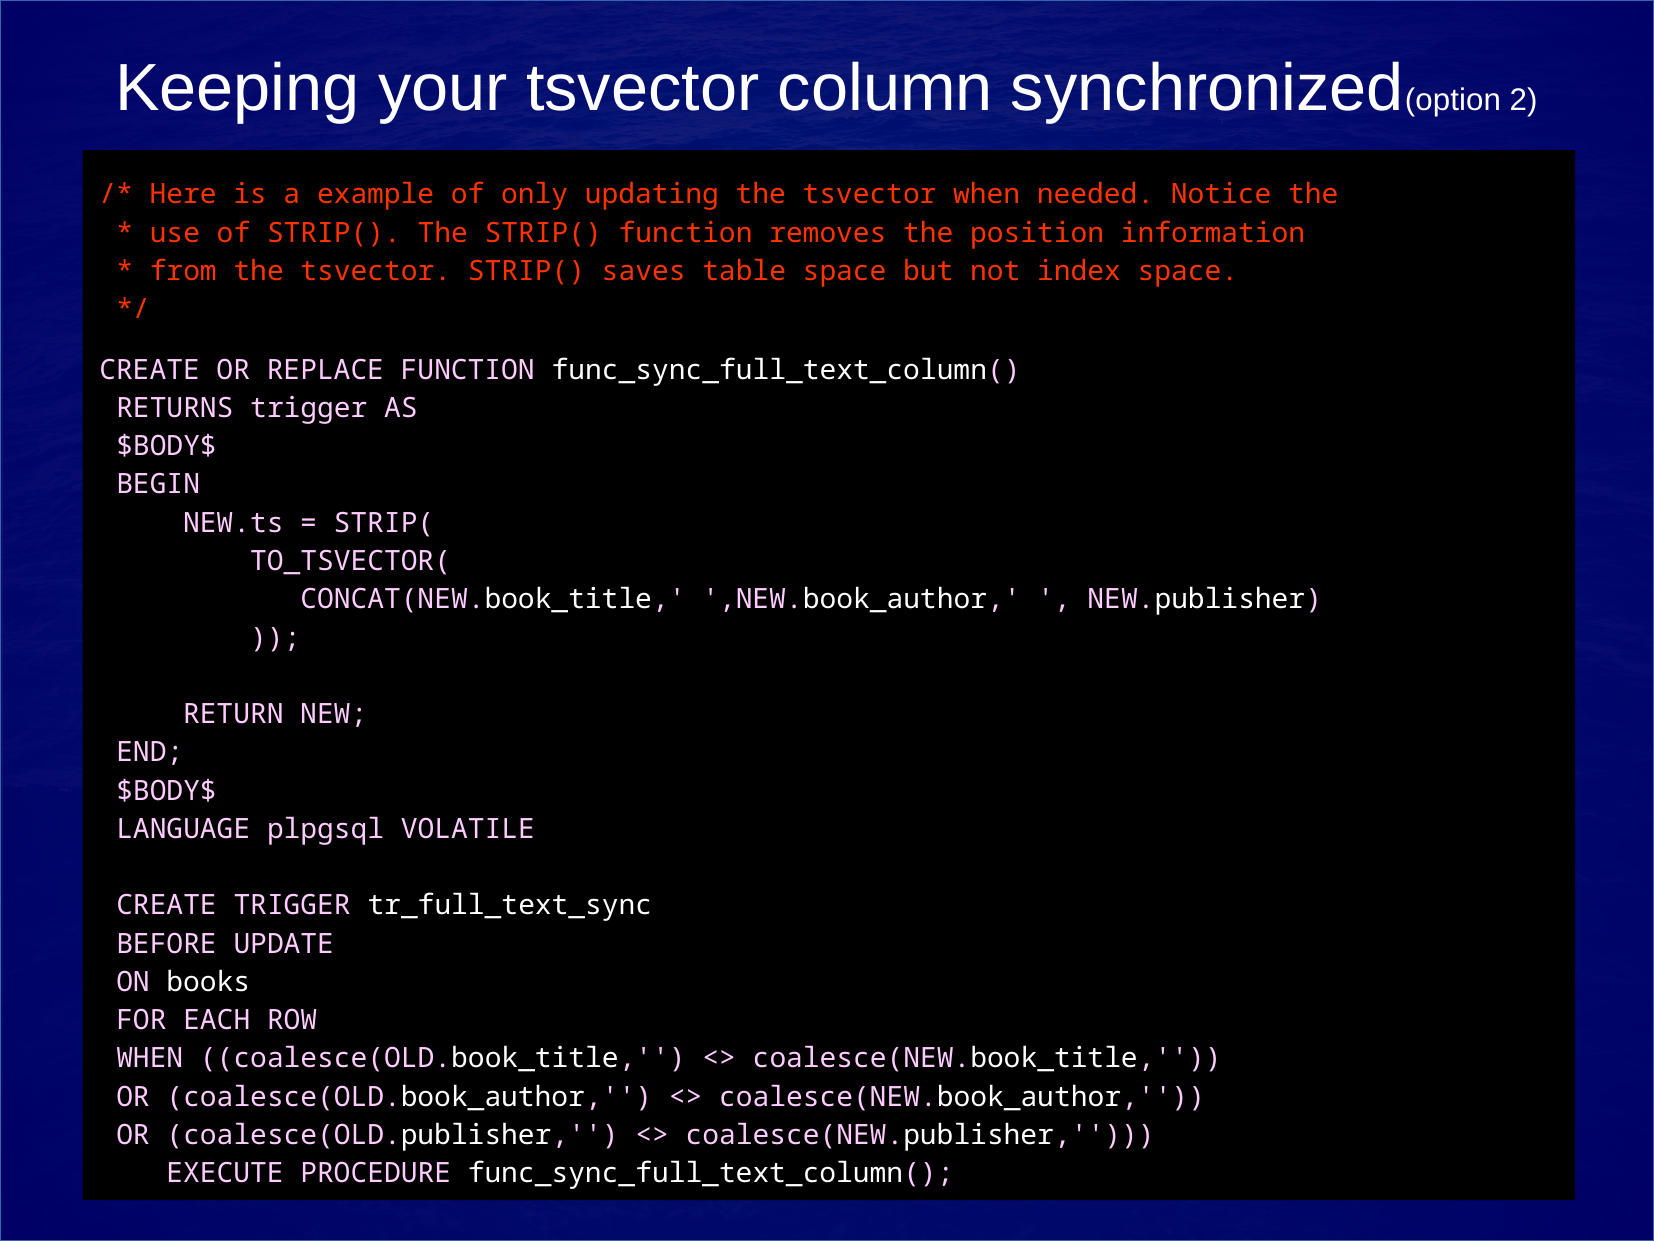

# Keeping your tsvector column synchronized(option 2)
 /* Here is a example of only updating the tsvector when needed. Notice the
 * use of STRIP(). The STRIP() function removes the position information
 * from the tsvector. STRIP() saves table space but not index space.
 */
 CREATE OR REPLACE FUNCTION func_sync_full_text_column()
 RETURNS trigger AS
 $BODY$
 BEGIN
 NEW.ts = STRIP(
 TO_TSVECTOR(
 CONCAT(NEW.book_title,' ',NEW.book_author,' ', NEW.publisher)
 ));
 RETURN NEW;
 END;
 $BODY$
 LANGUAGE plpgsql VOLATILE
 CREATE TRIGGER tr_full_text_sync
 BEFORE UPDATE
 ON books
 FOR EACH ROW
 WHEN ((coalesce(OLD.book_title,'') <> coalesce(NEW.book_title,''))
 OR (coalesce(OLD.book_author,'') <> coalesce(NEW.book_author,''))
 OR (coalesce(OLD.publisher,'') <> coalesce(NEW.publisher,'')))
 EXECUTE PROCEDURE func_sync_full_text_column();